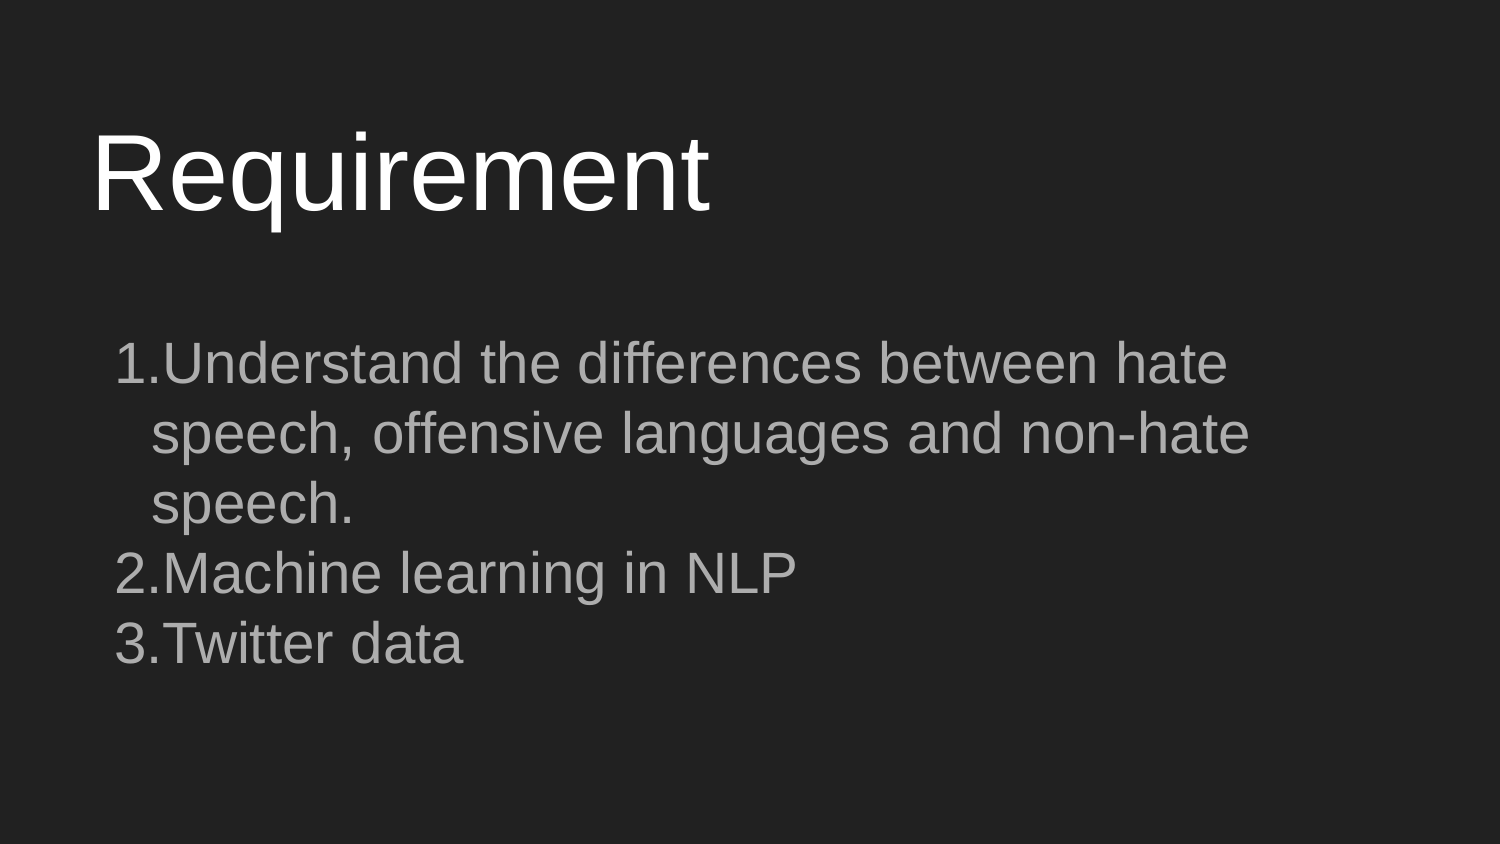

# Requirement
Understand the differences between hate speech, offensive languages and non-hate speech.
Machine learning in NLP
Twitter data